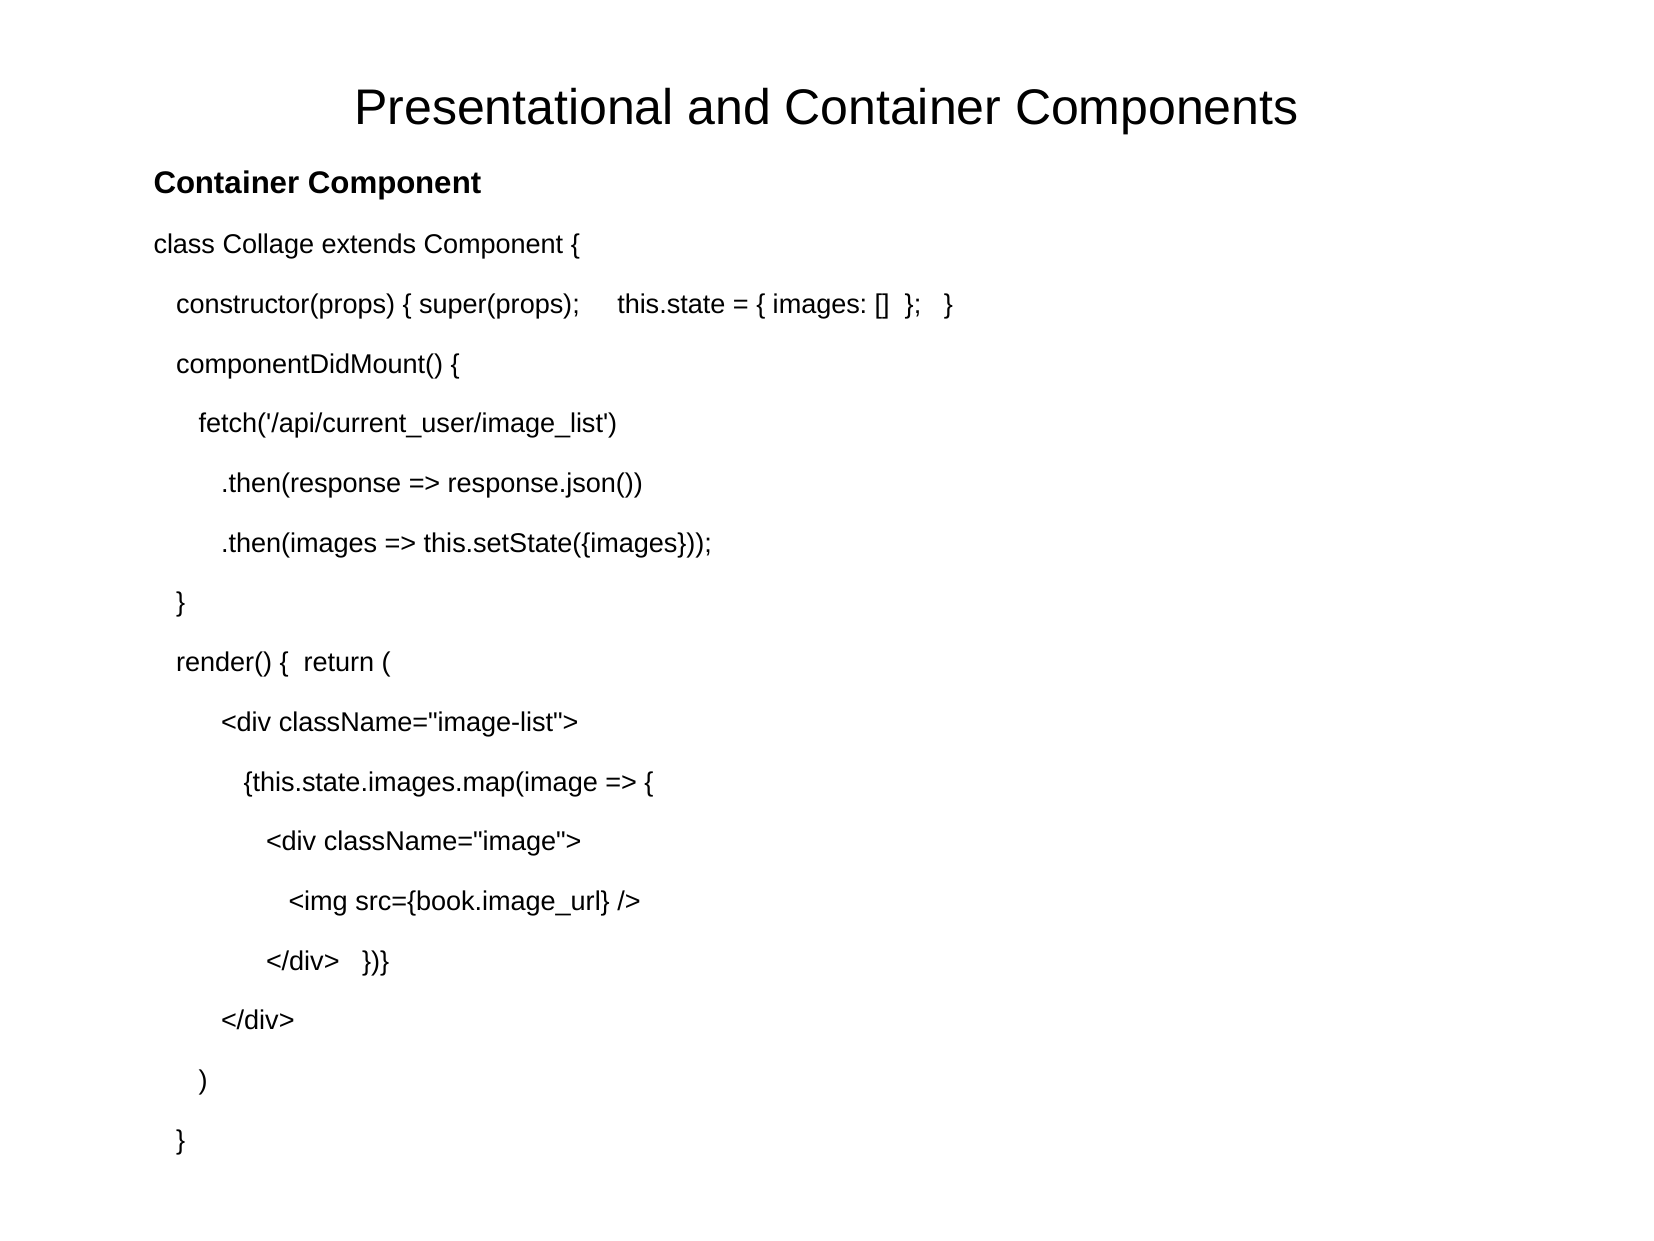

# Presentational and Container Components
Container Component
class Collage extends Component {
 constructor(props) { super(props); this.state = { images: [] }; }
 componentDidMount() {
 fetch('/api/current_user/image_list')
 .then(response => response.json())
 .then(images => this.setState({images}));
 }
 render() { return (
 <div className="image-list">
 {this.state.images.map(image => {
 <div className="image">
 <img src={book.image_url} />
 </div> })}
 </div>
 )
 }